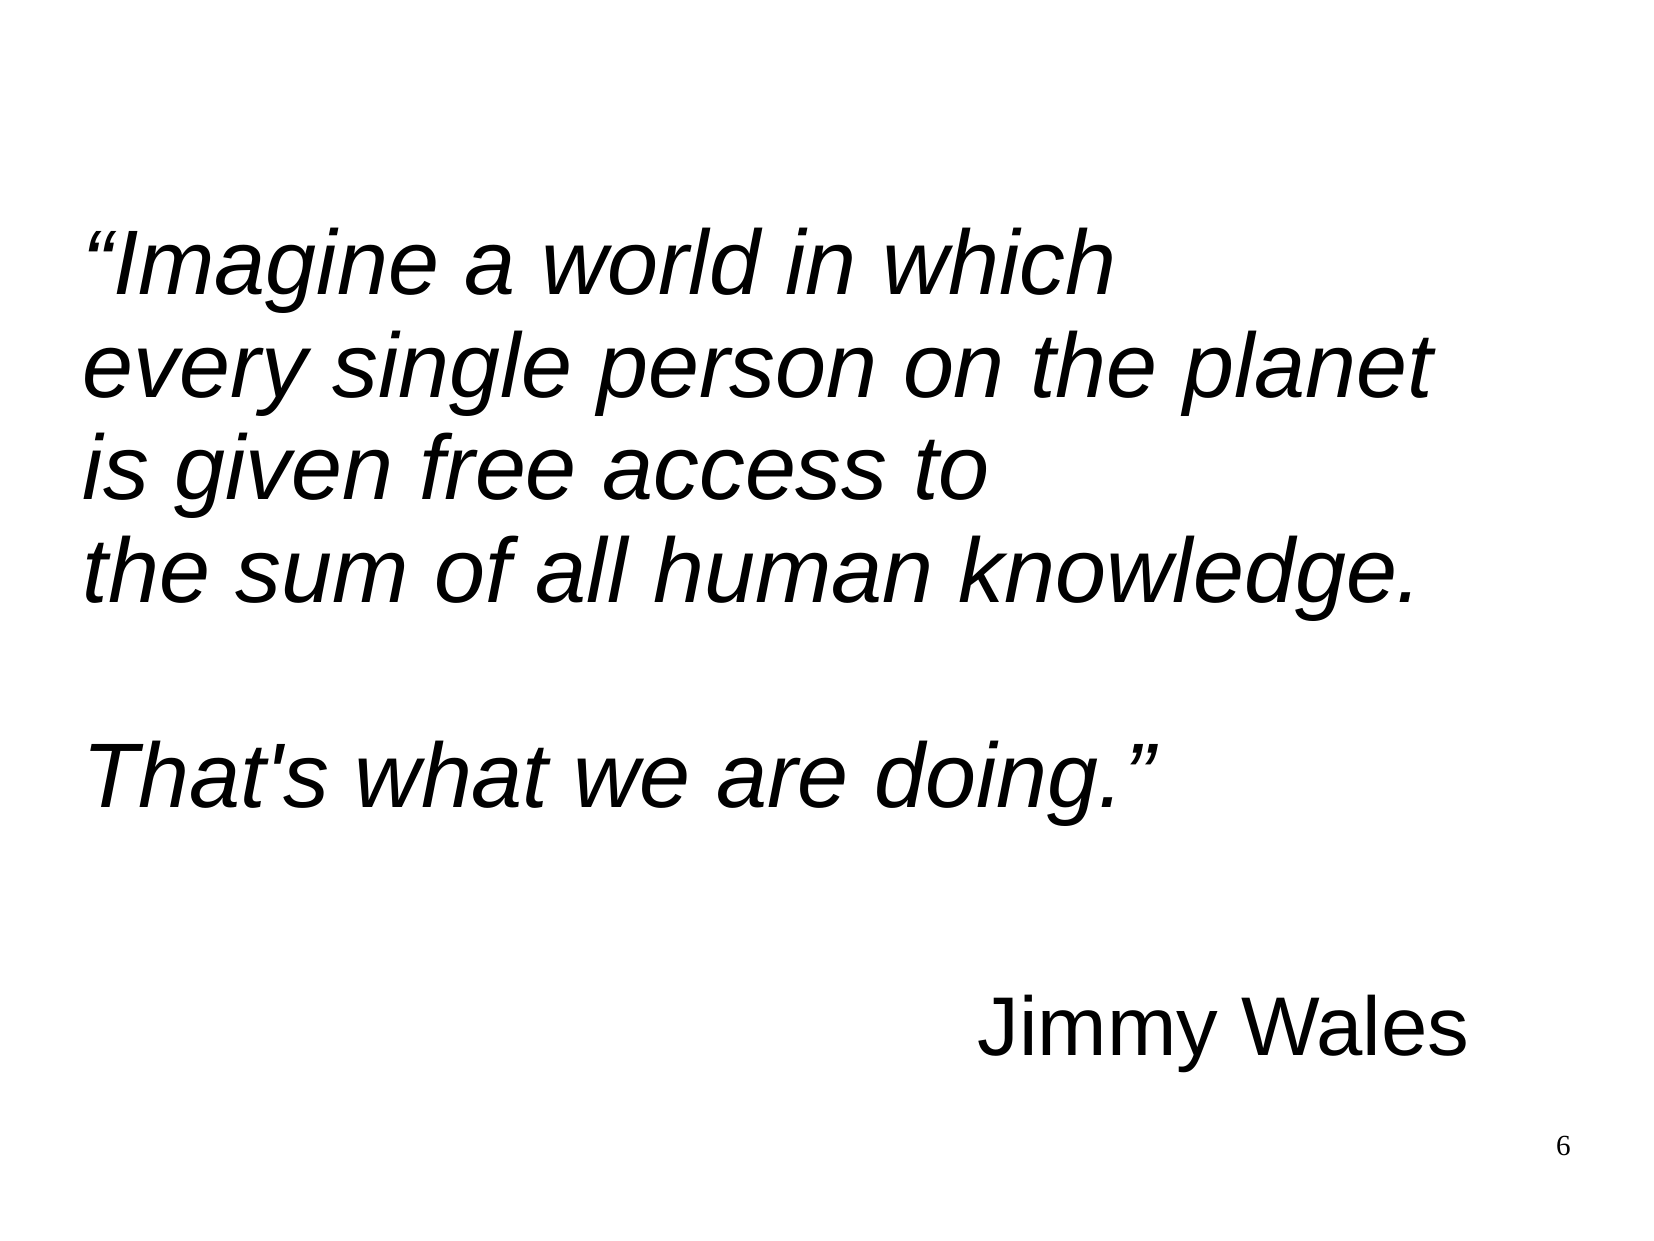

# “Imagine a world in which every single person on the planet is given free access to the sum of all human knowledge. That's what we are doing.”
Jimmy Wales
6